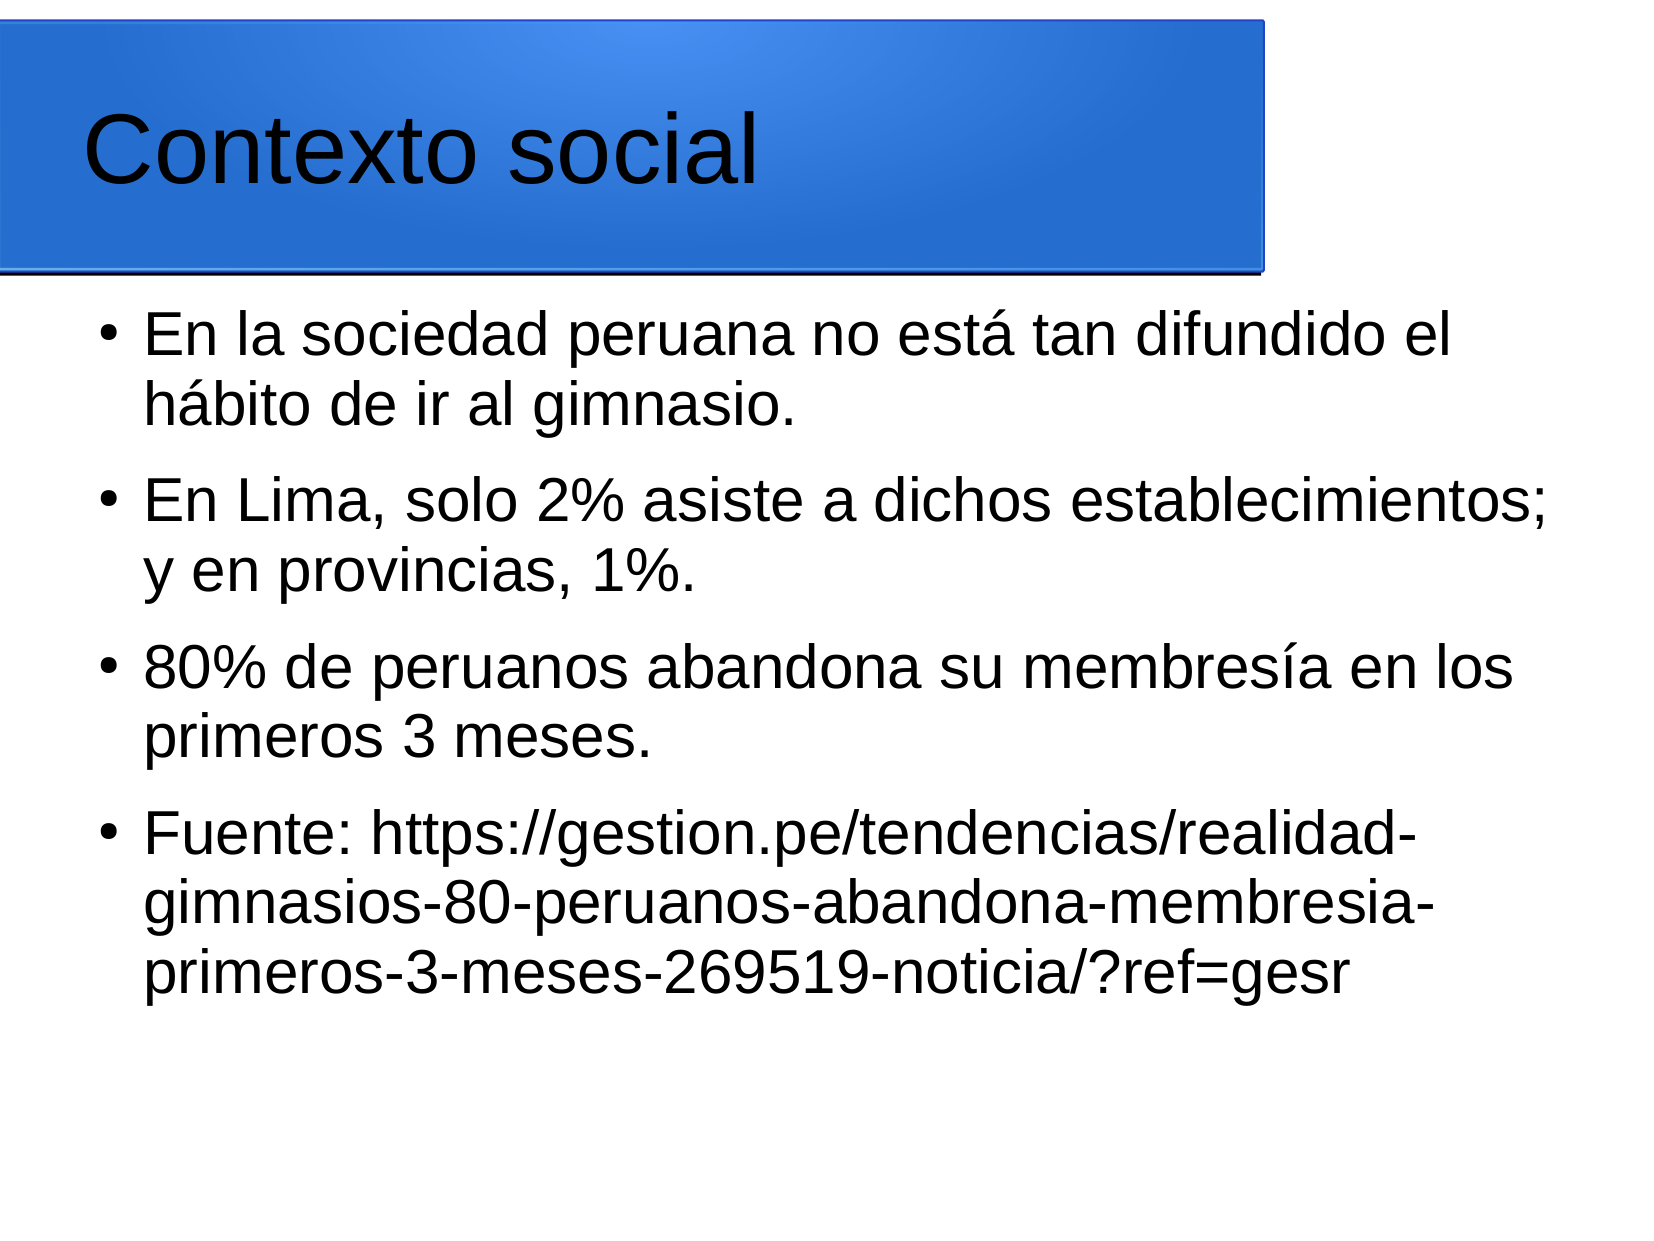

# Contexto social
En la sociedad peruana no está tan difundido el hábito de ir al gimnasio.
En Lima, solo 2% asiste a dichos establecimientos; y en provincias, 1%.
80% de peruanos abandona su membresía en los primeros 3 meses.
Fuente: https://gestion.pe/tendencias/realidad-gimnasios-80-peruanos-abandona-membresia-primeros-3-meses-269519-noticia/?ref=gesr